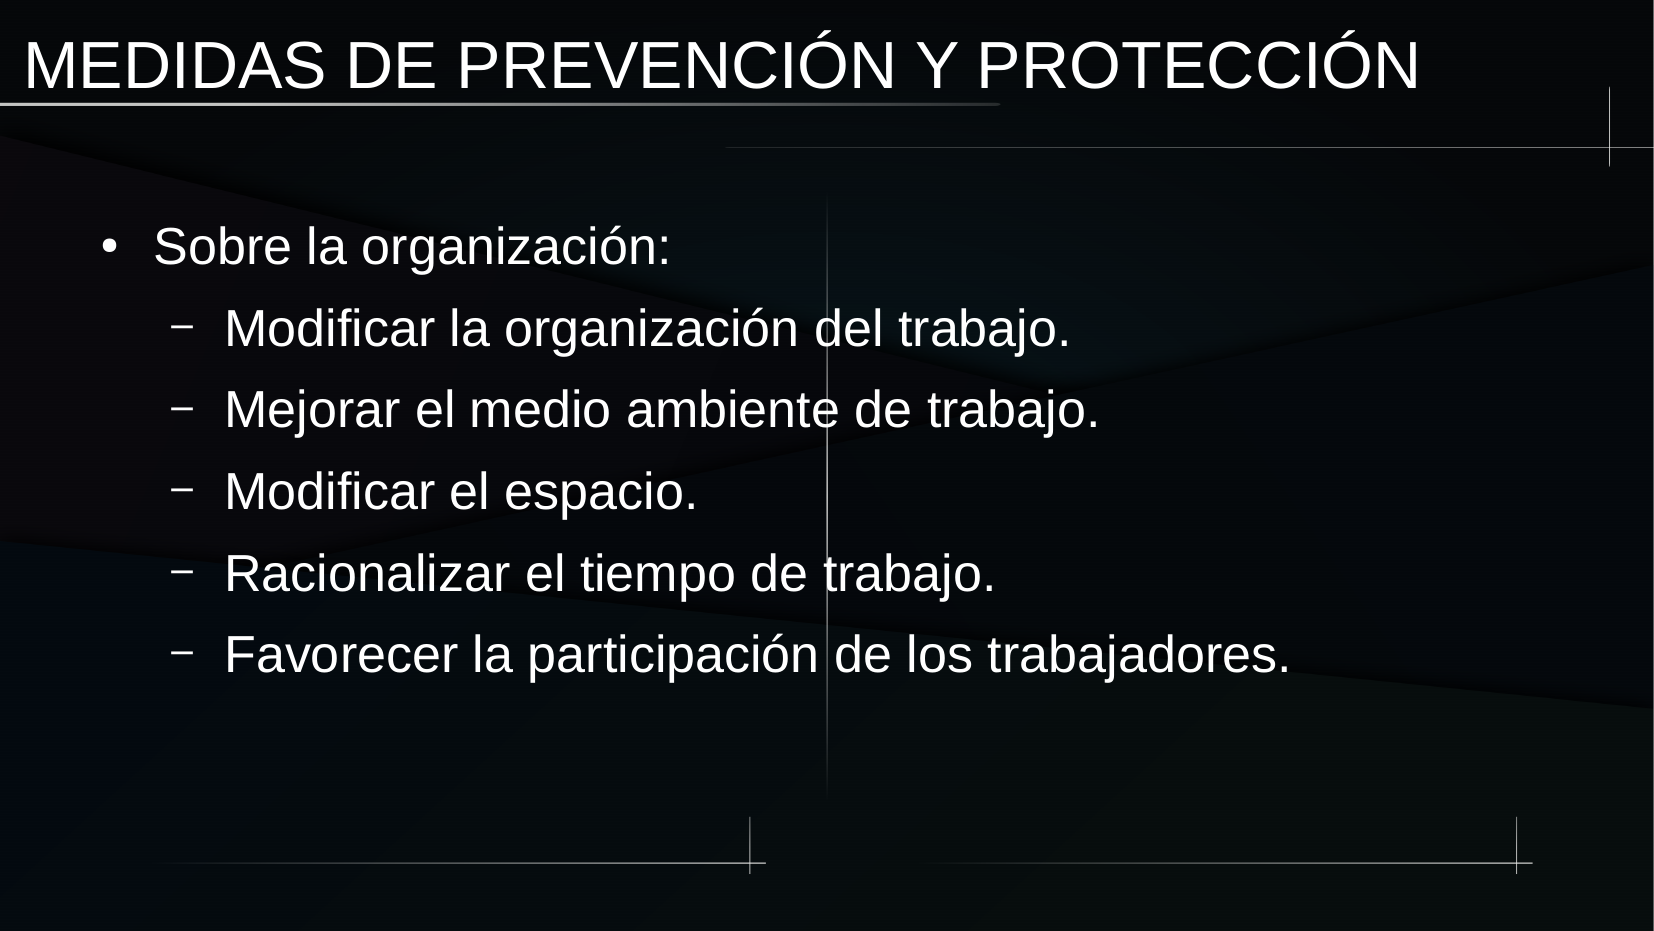

# MEDIDAS DE PREVENCIÓN Y PROTECCIÓN
Sobre la organización:
Modificar la organización del trabajo.
Mejorar el medio ambiente de trabajo.
Modificar el espacio.
Racionalizar el tiempo de trabajo.
Favorecer la participación de los trabajadores.